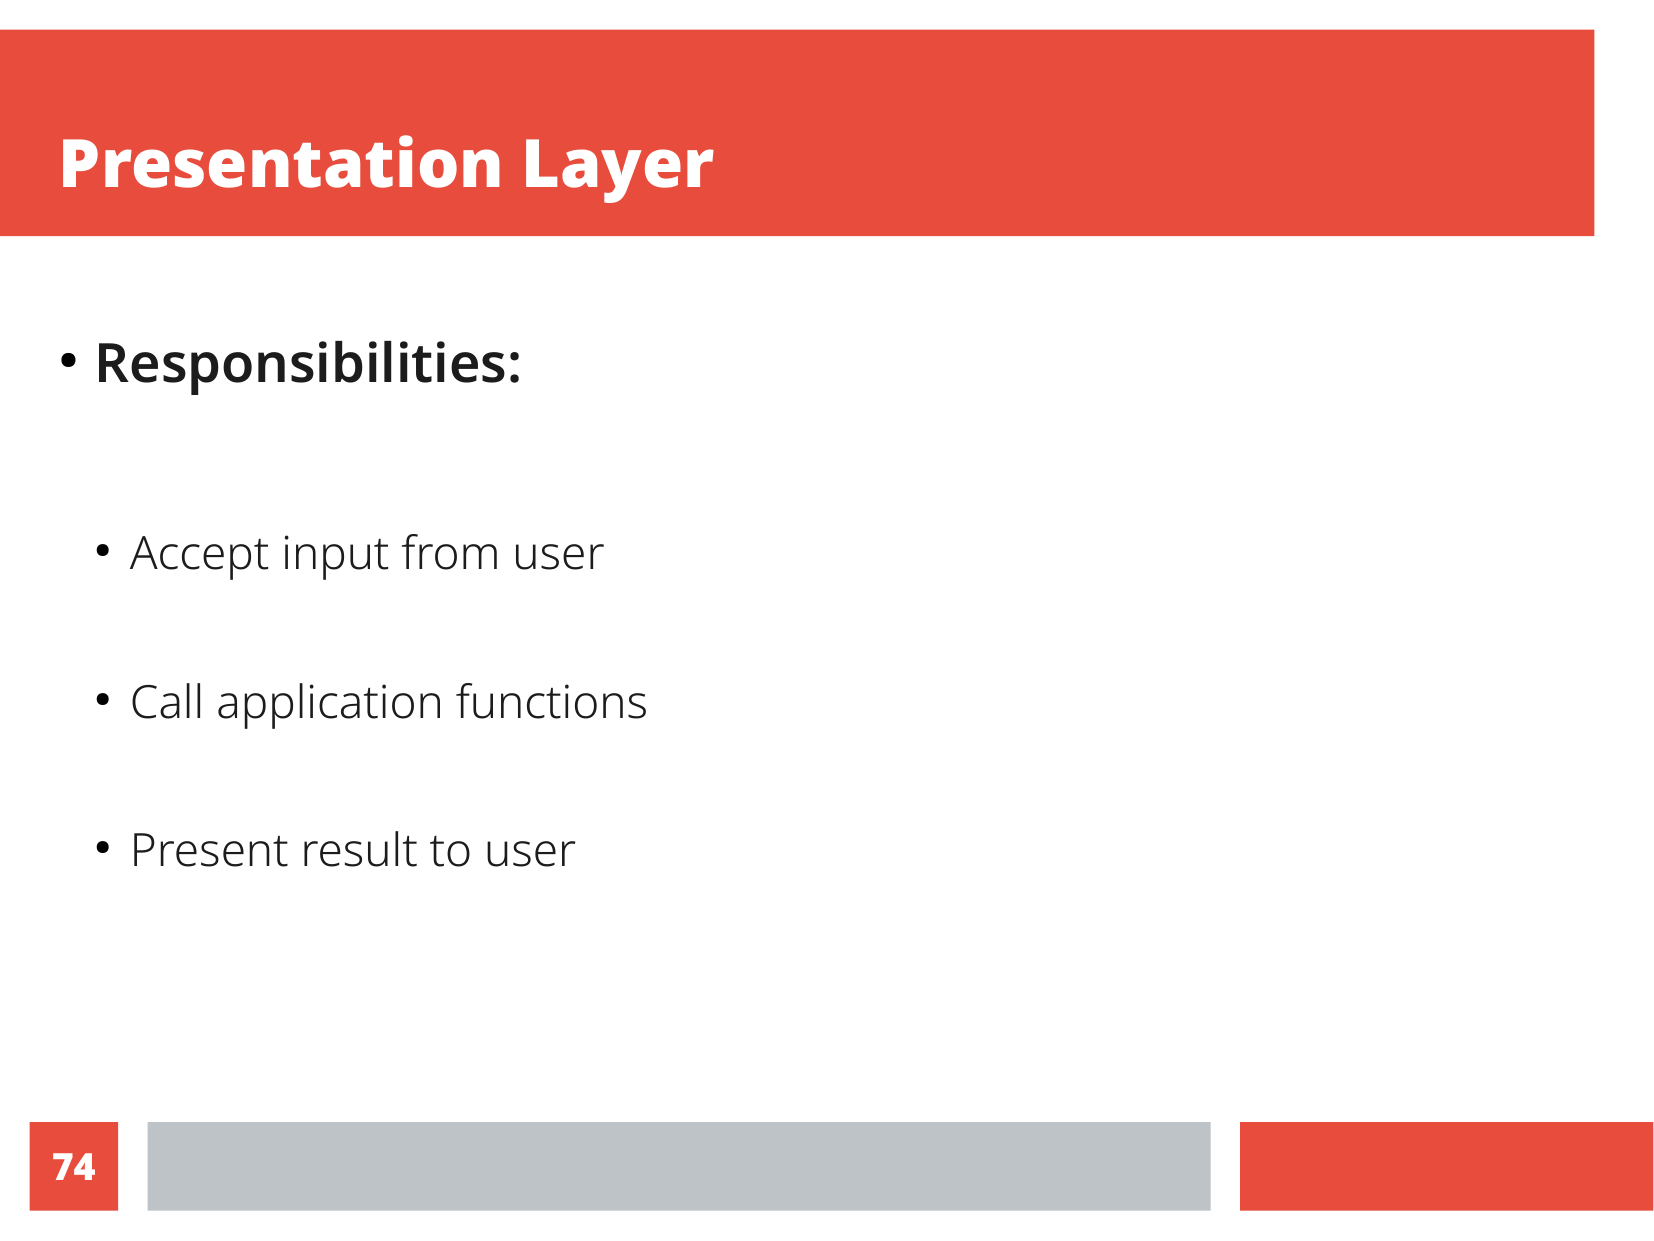

# Presentation Layer
Responsibilities:
Accept input from user
Call application functions
Present result to user
74